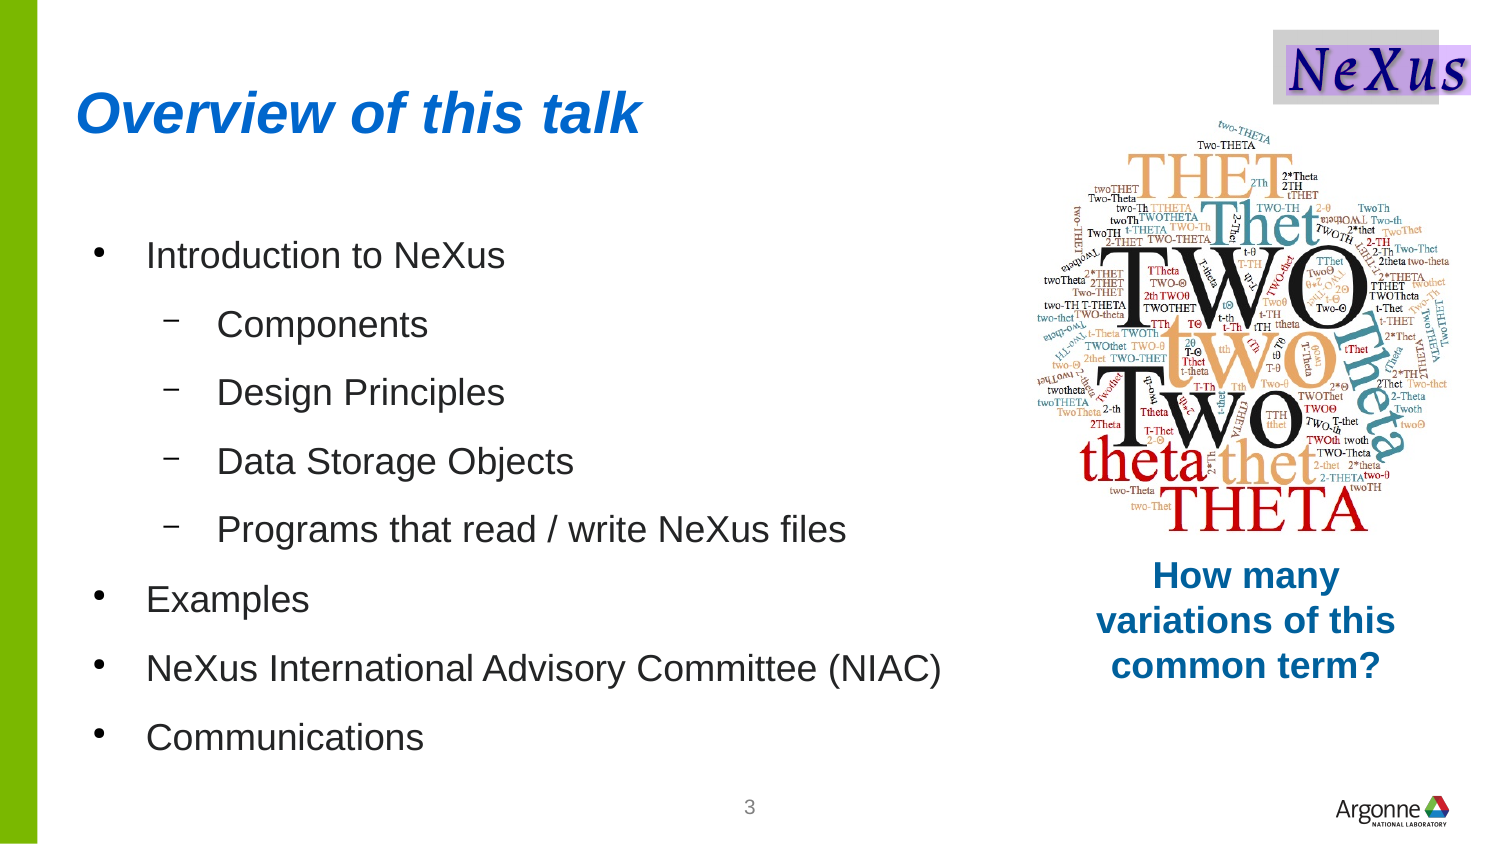

Overview of this talk
#
Introduction to NeXus
Components
Design Principles
Data Storage Objects
Programs that read / write NeXus files
Examples
NeXus International Advisory Committee (NIAC)
Communications
How many variations of this common term?